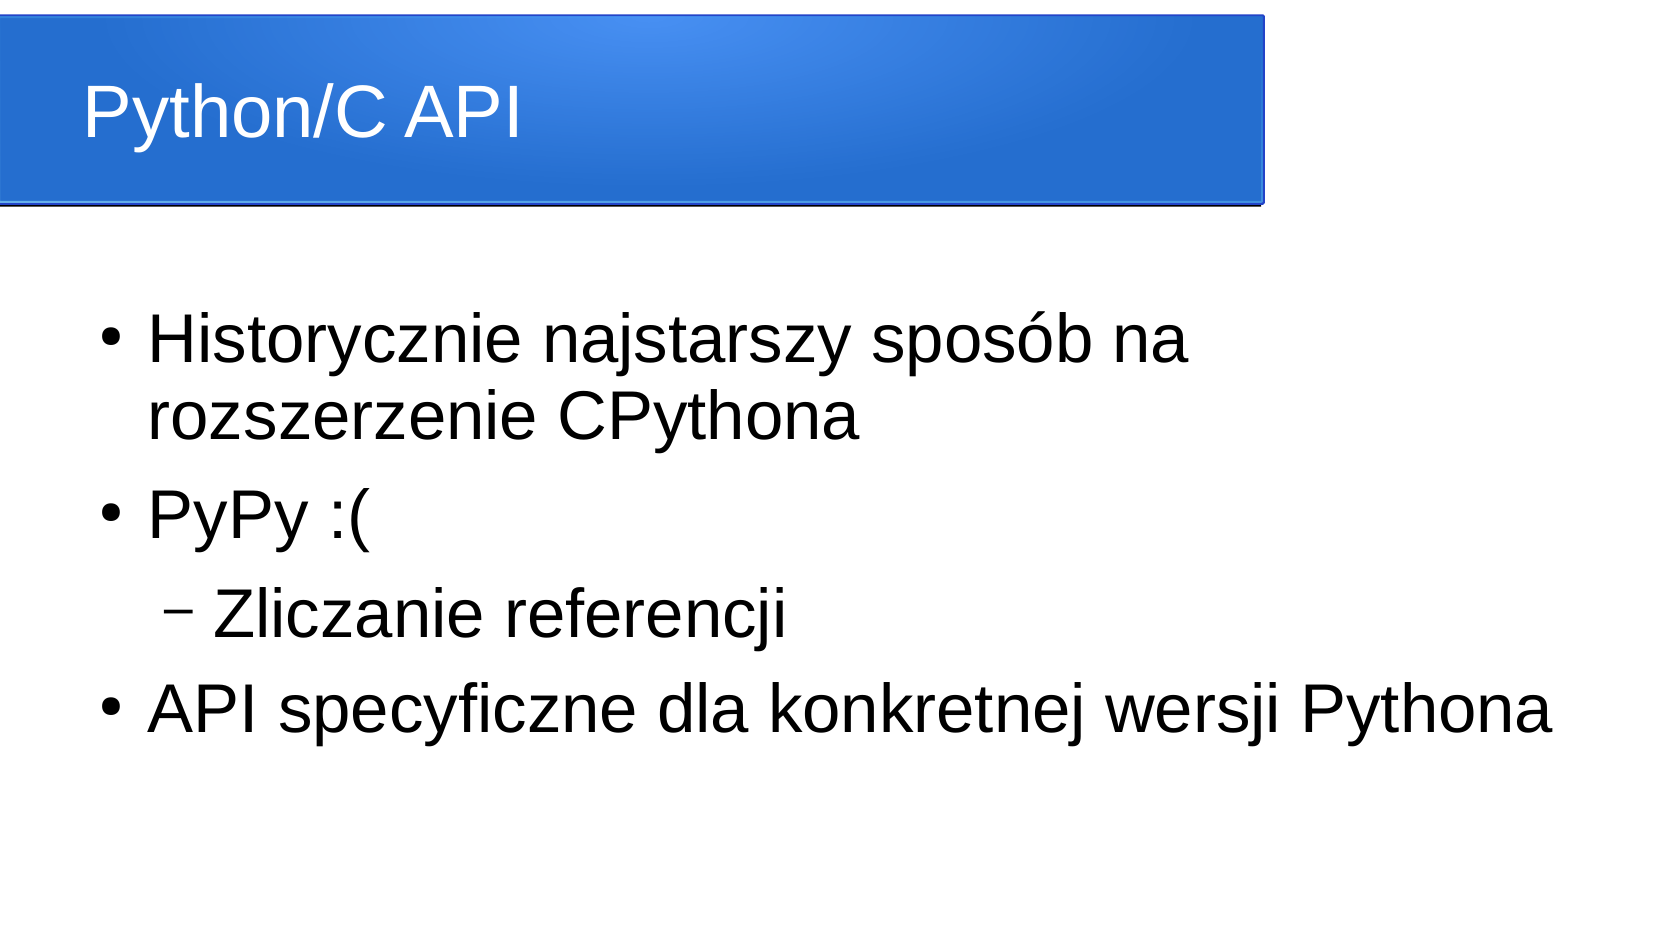

# Python/C API
Historycznie najstarszy sposób na rozszerzenie CPythona
PyPy :(
Zliczanie referencji
API specyficzne dla konkretnej wersji Pythona